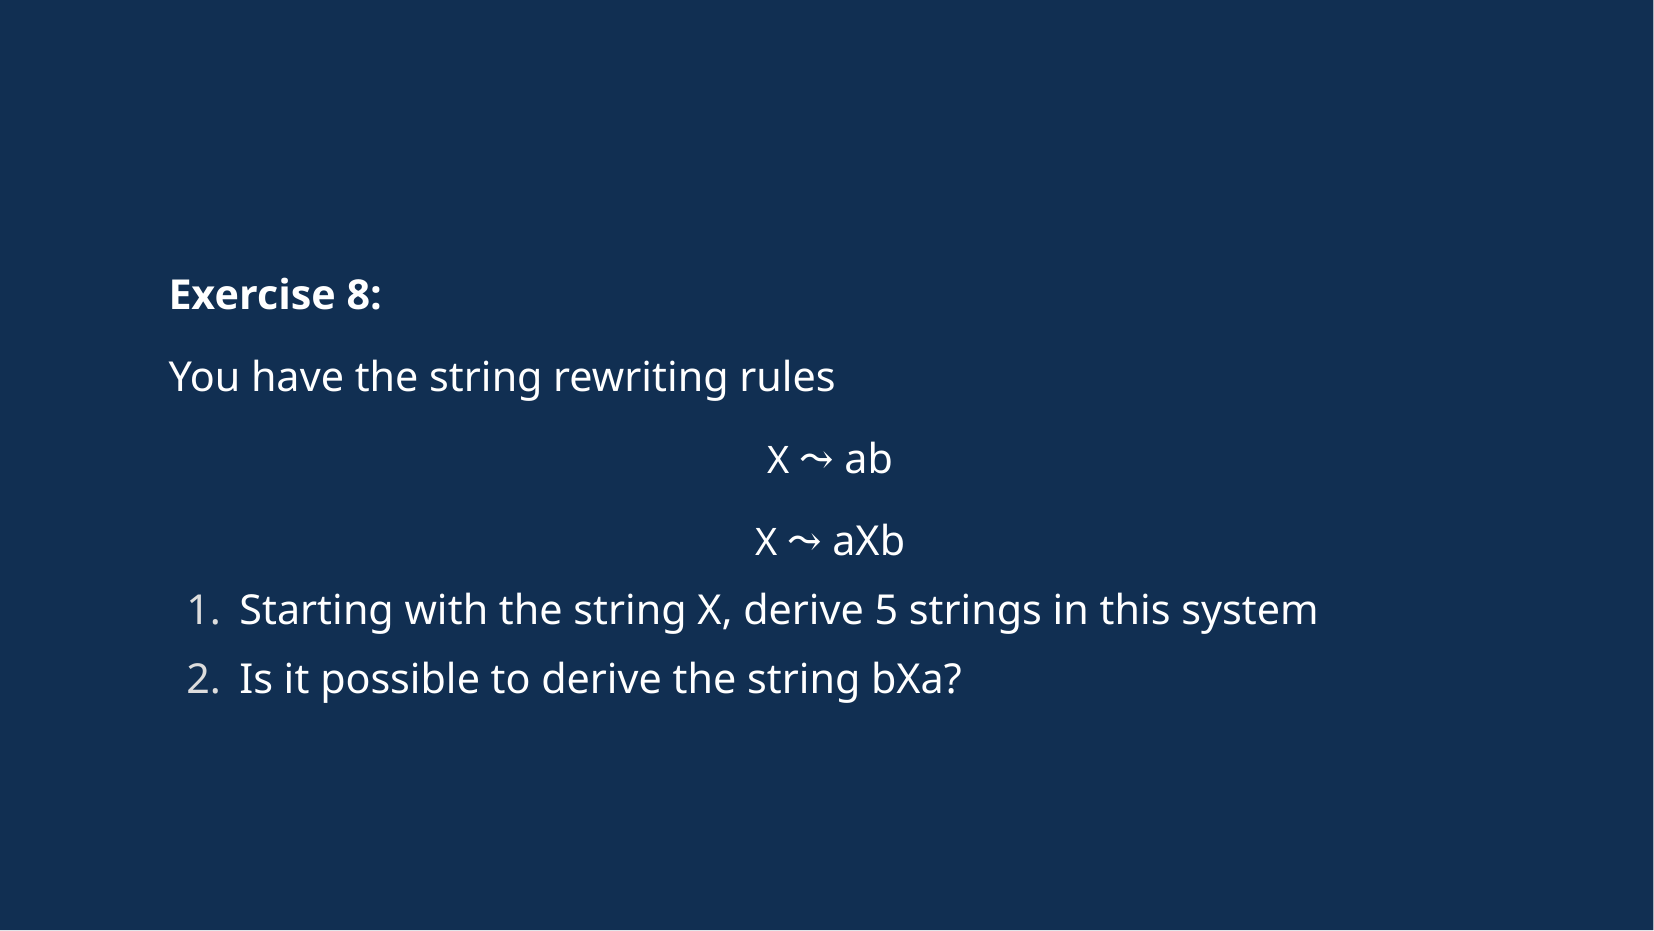

#
Exercise 8:
You have the string rewriting rules
X ⤳ ab
X ⤳ aXb
Starting with the string X, derive 5 strings in this system
Is it possible to derive the string bXa?